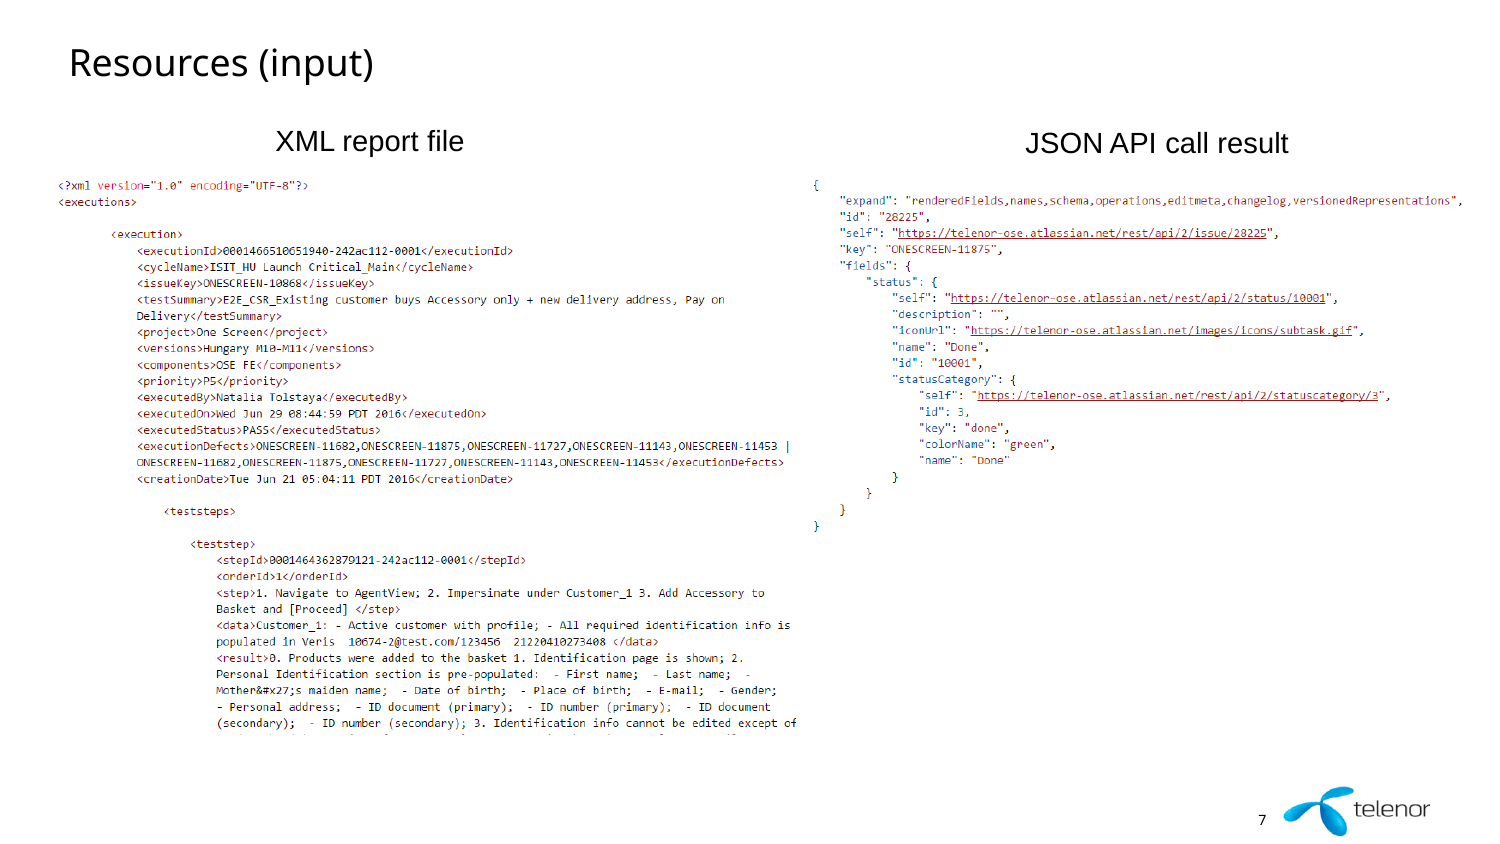

# Resources (input)
XML report file
JSON API call result